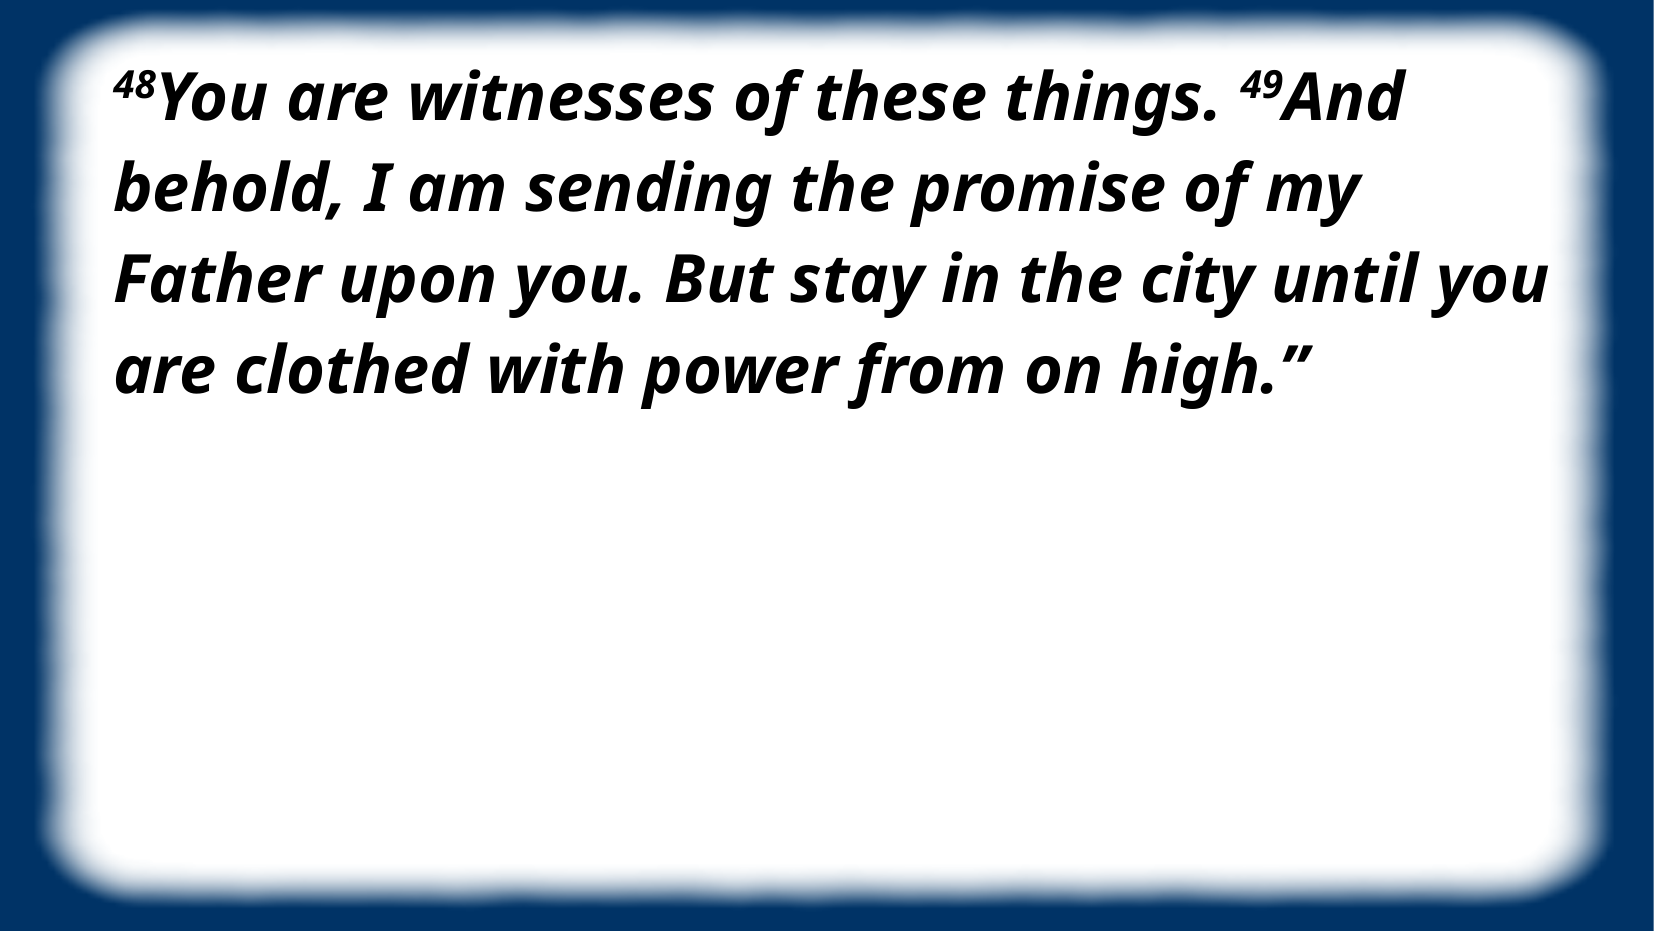

48You are witnesses of these things. 49And behold, I am sending the promise of my Father upon you. But stay in the city until you are clothed with power from on high.”